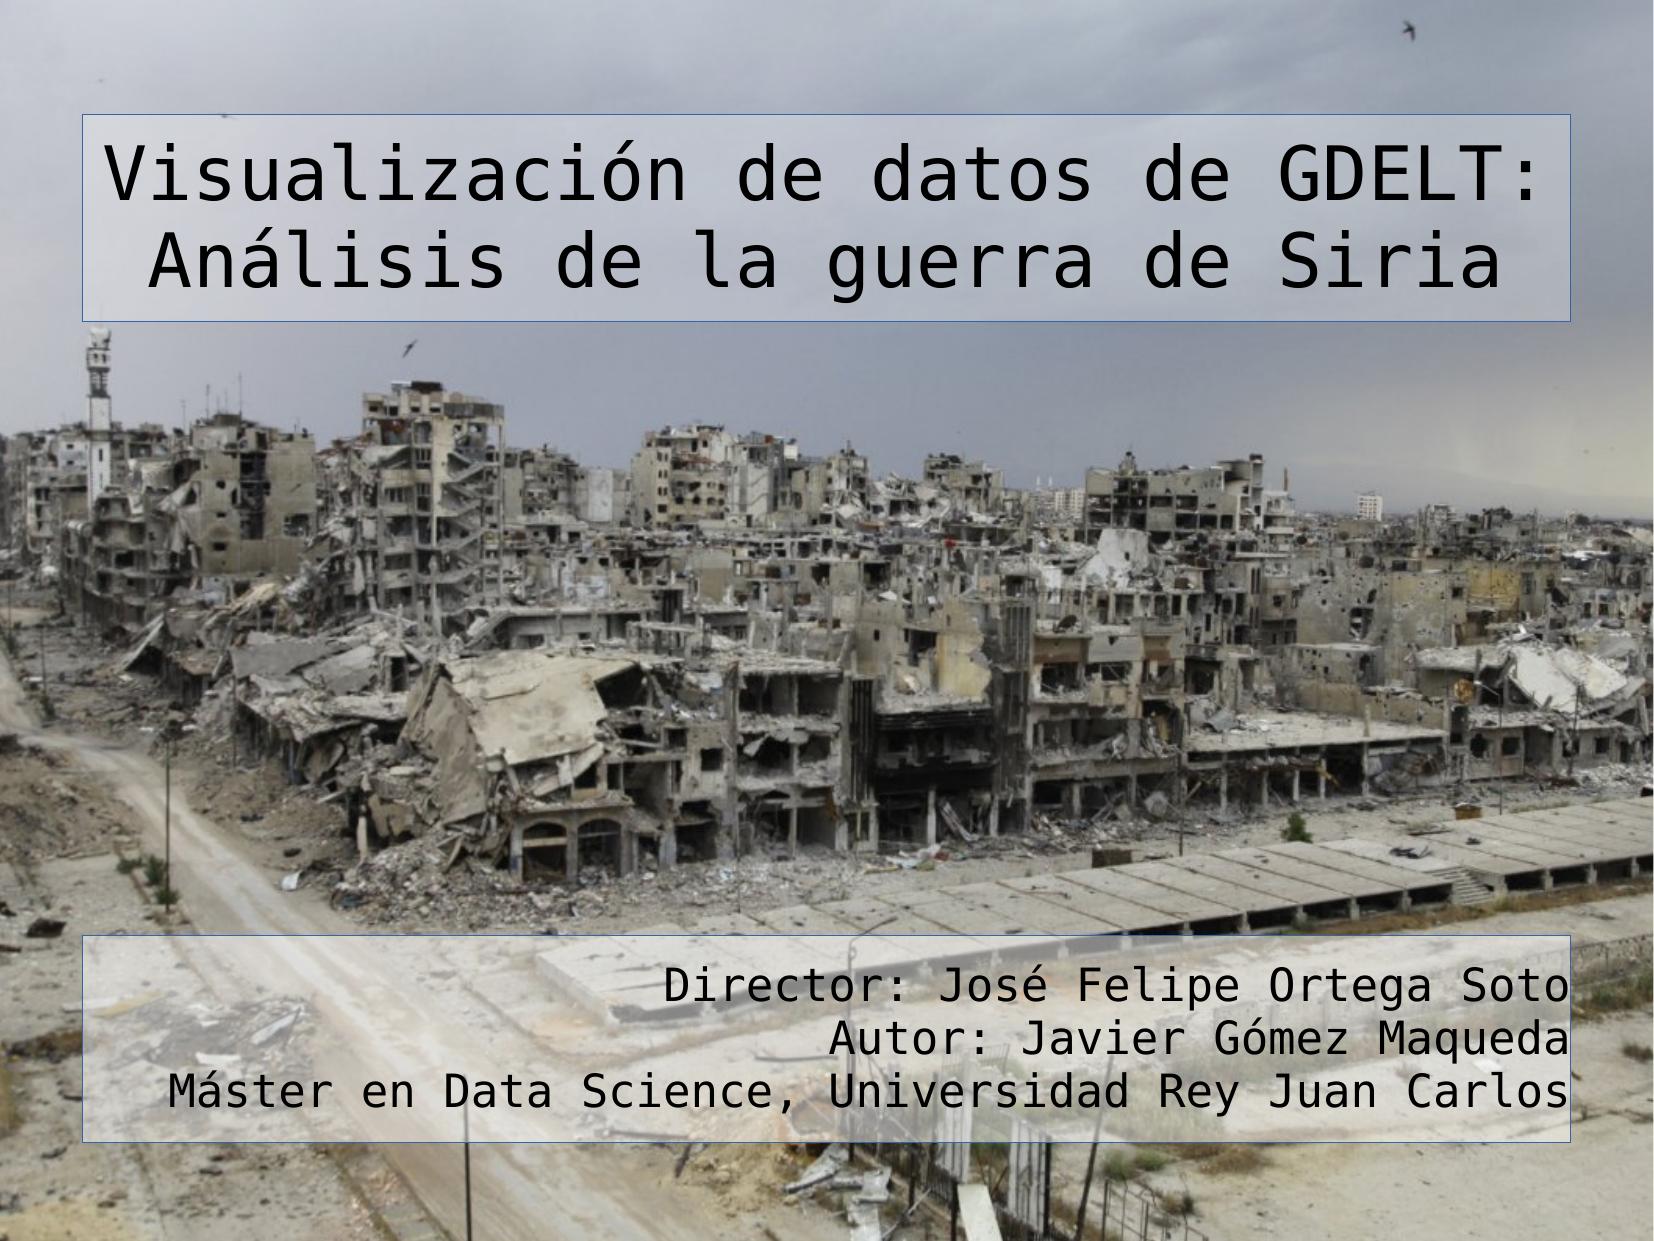

# Visualización de datos de GDELT: Análisis de la guerra de Siria
Director: José Felipe Ortega Soto
Autor: Javier Gómez Maqueda
Máster en Data Science, Universidad Rey Juan Carlos